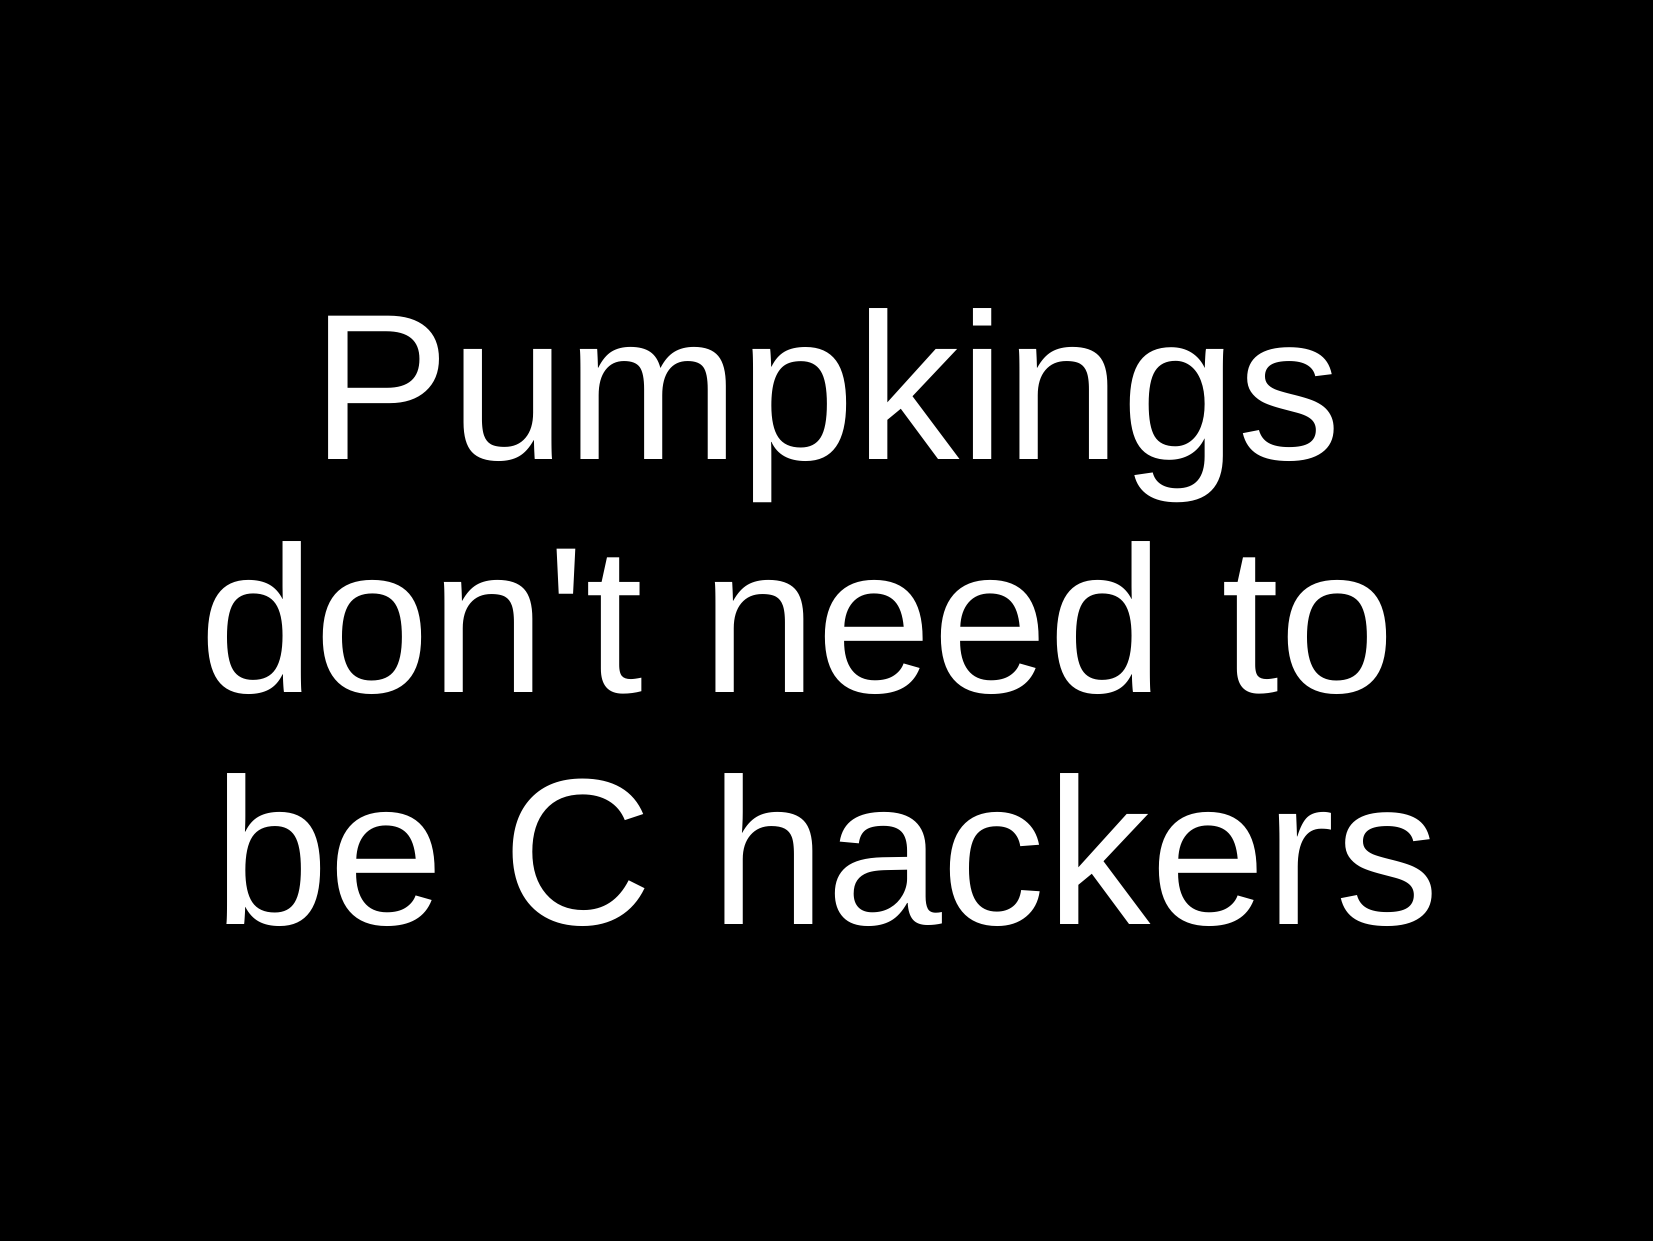

# Pumpkings don't need to be C hackers